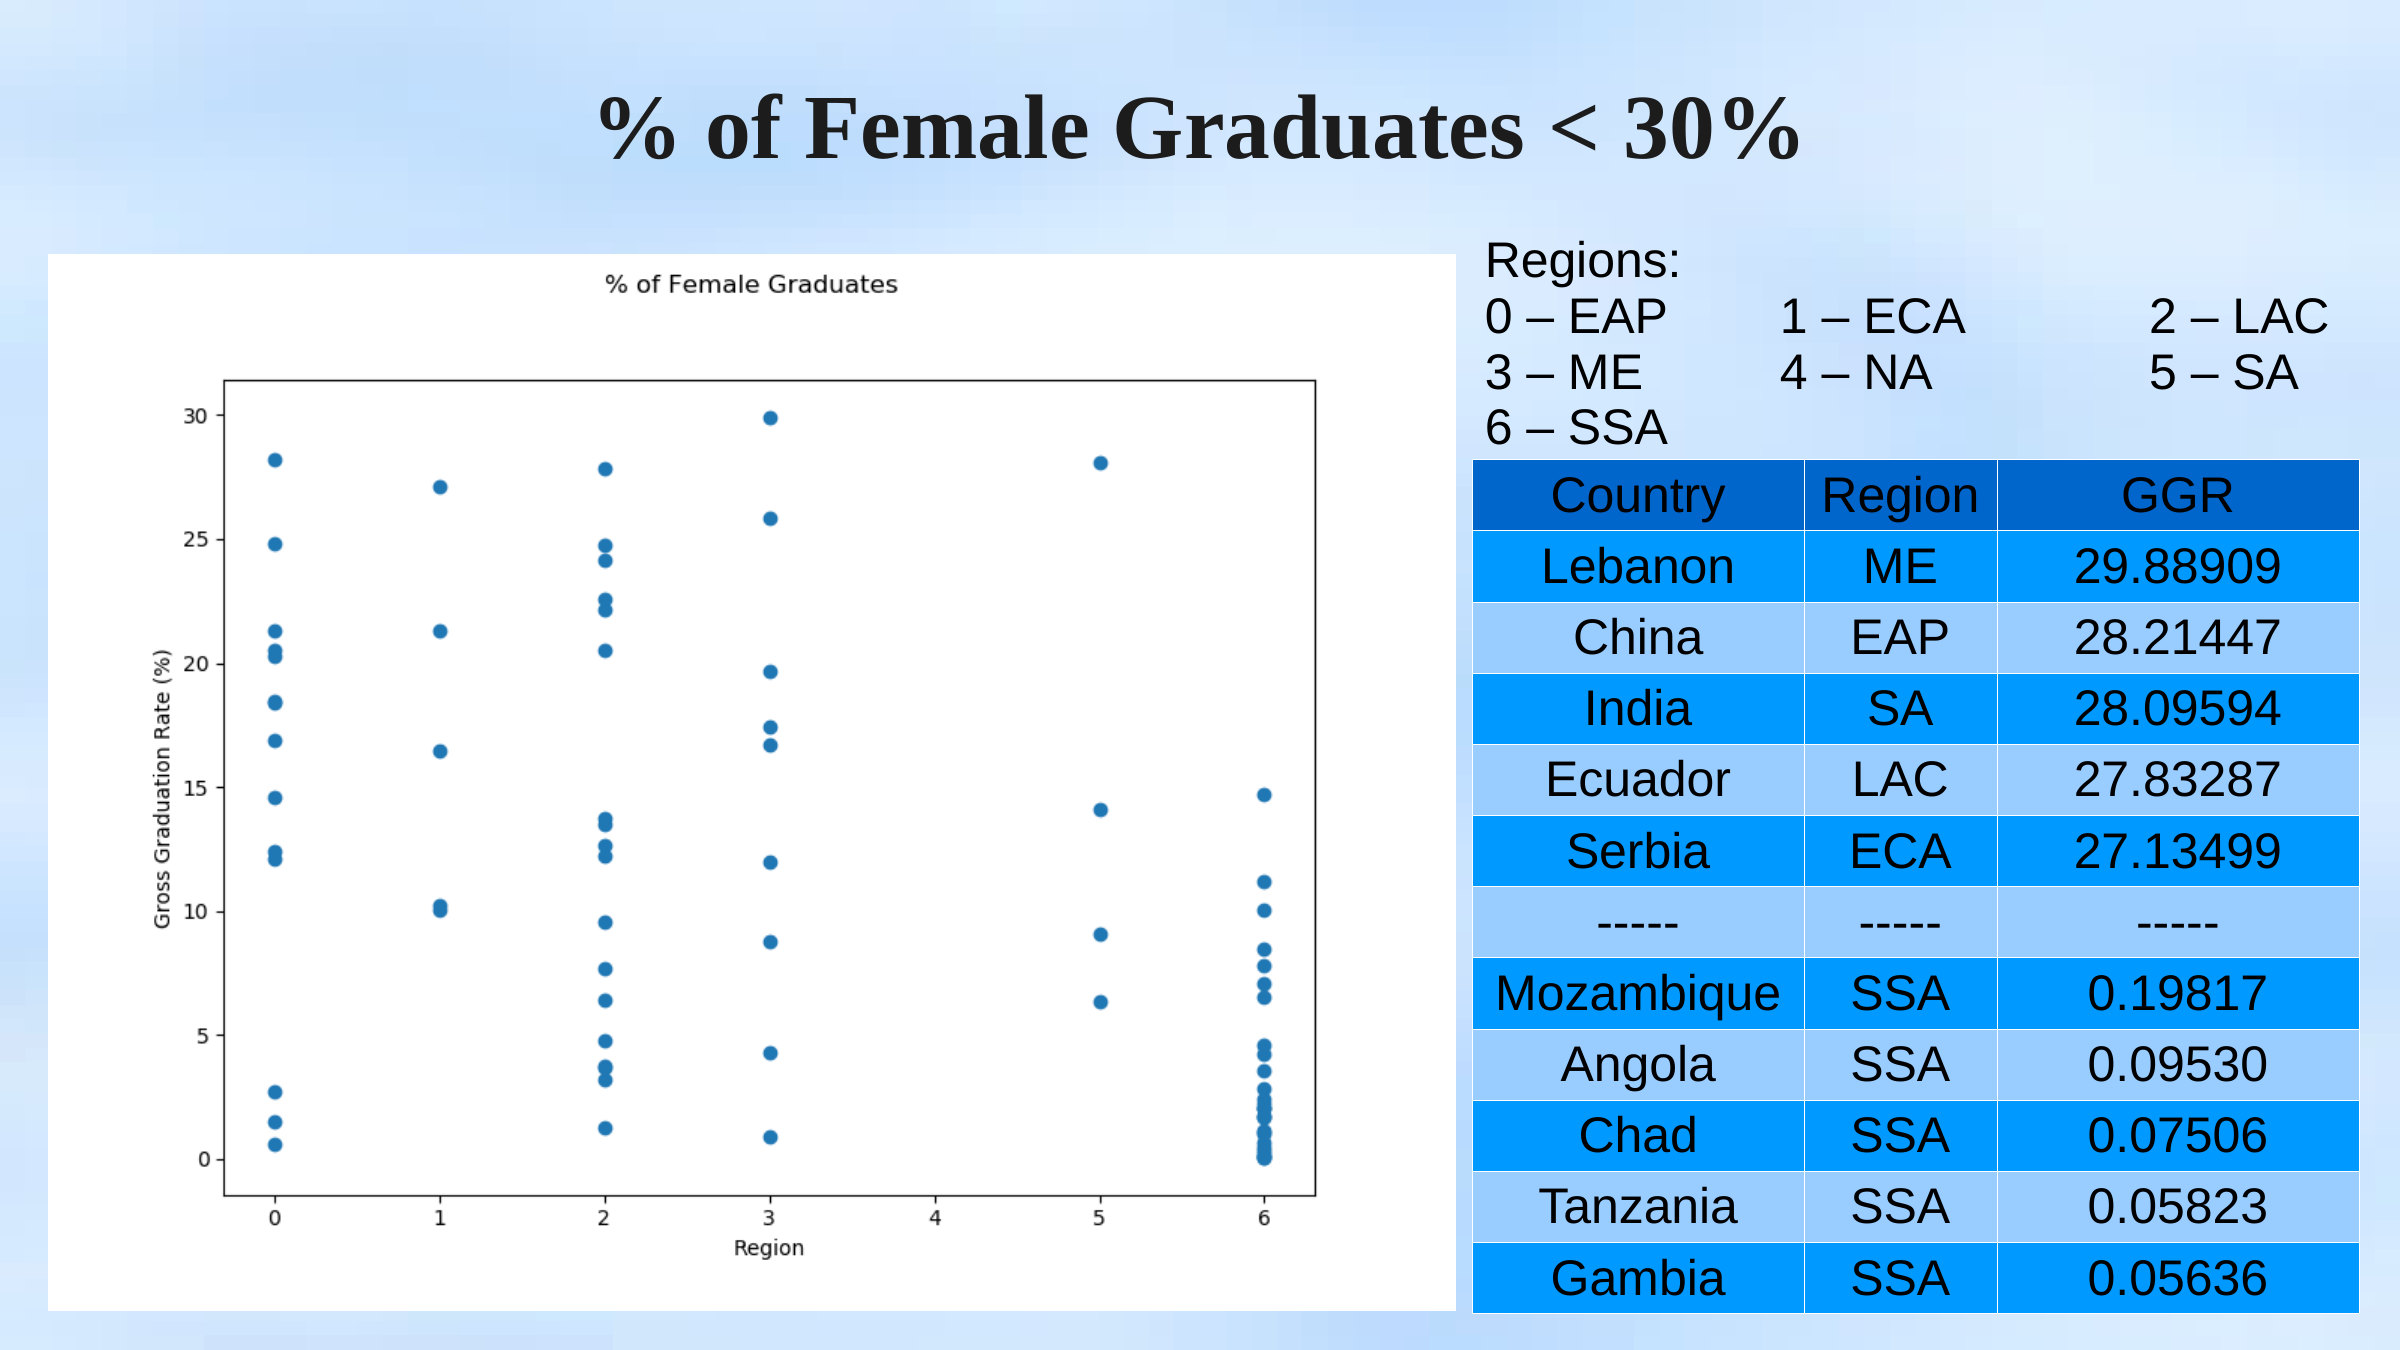

# % of Female Graduates < 30%
Regions:
0 – EAP		1 – ECA			2 – LAC
3 – ME		4 – NA			5 – SA
6 – SSA
| Country | Region | GGR |
| --- | --- | --- |
| Lebanon | ME | 29.88909 |
| China | EAP | 28.21447 |
| India | SA | 28.09594 |
| Ecuador | LAC | 27.83287 |
| Serbia | ECA | 27.13499 |
| ----- | ----- | ----- |
| Mozambique | SSA | 0.19817 |
| Angola | SSA | 0.09530 |
| Chad | SSA | 0.07506 |
| Tanzania | SSA | 0.05823 |
| Gambia | SSA | 0.05636 |